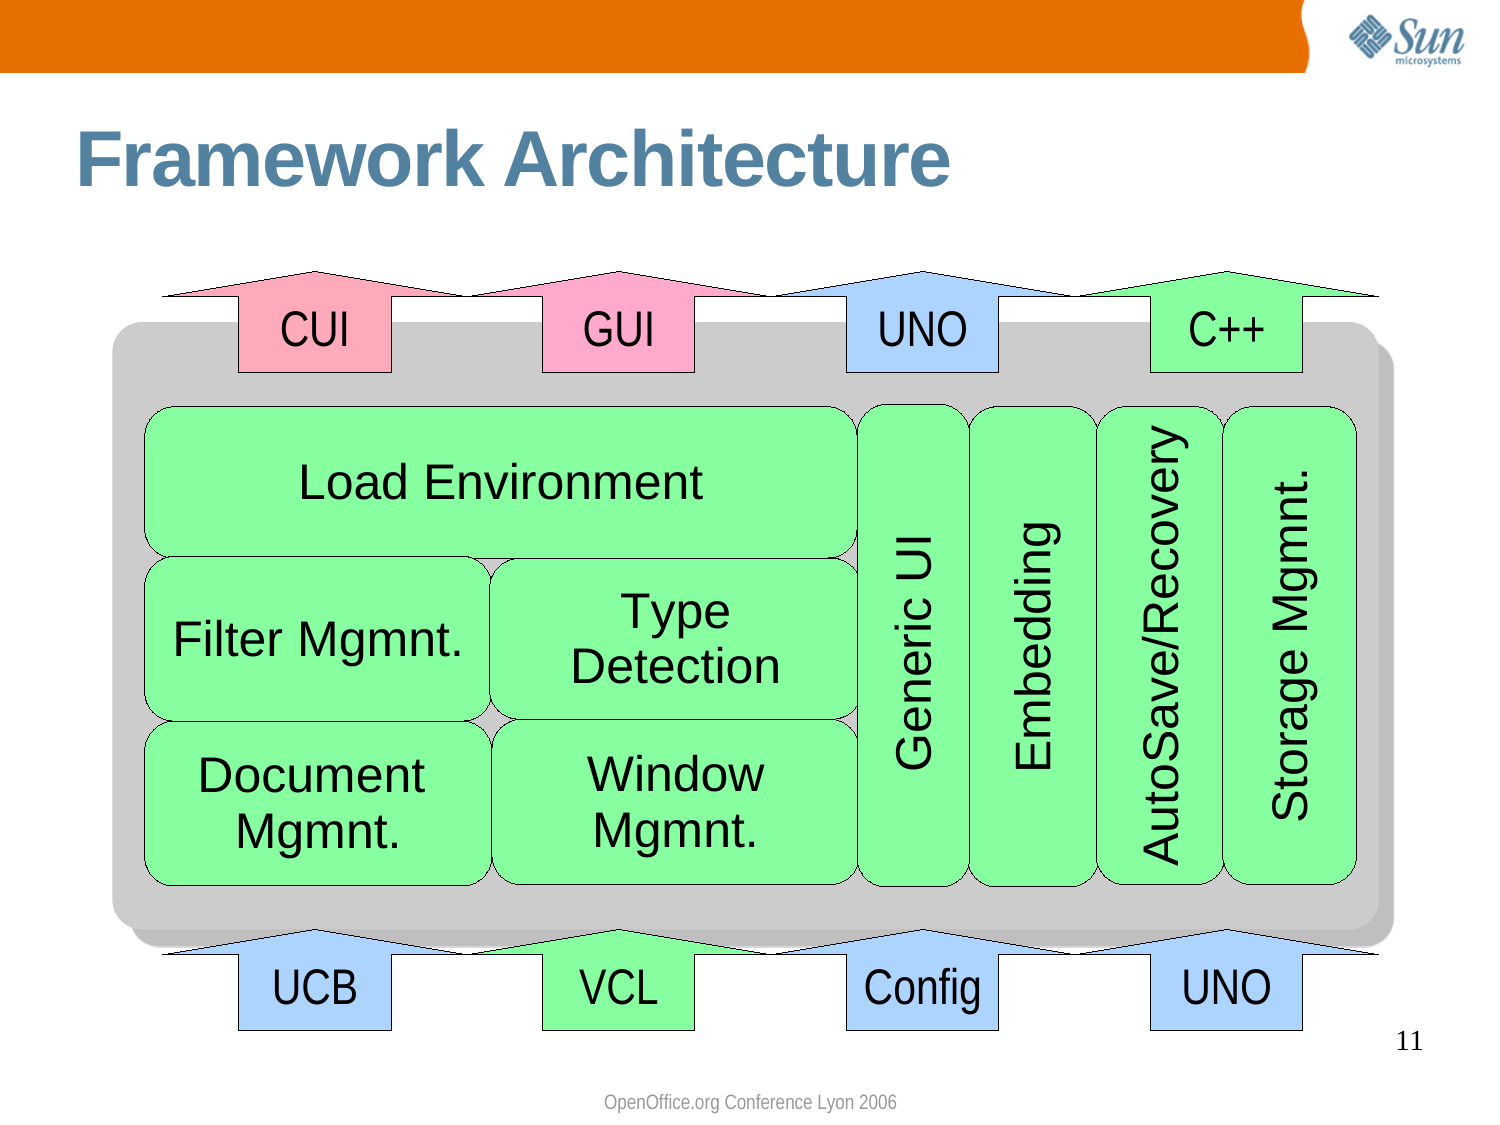

# Framework Architecture
CUI
GUI
UNO
C++
Load Environment
Filter Mgmnt.
Type
Detection
Storage Mgmnt.
AutoSave/Recovery
Embedding
Generic UI
Window
Mgmnt.
Document
Mgmnt.
UCB
VCL
Config
UNO